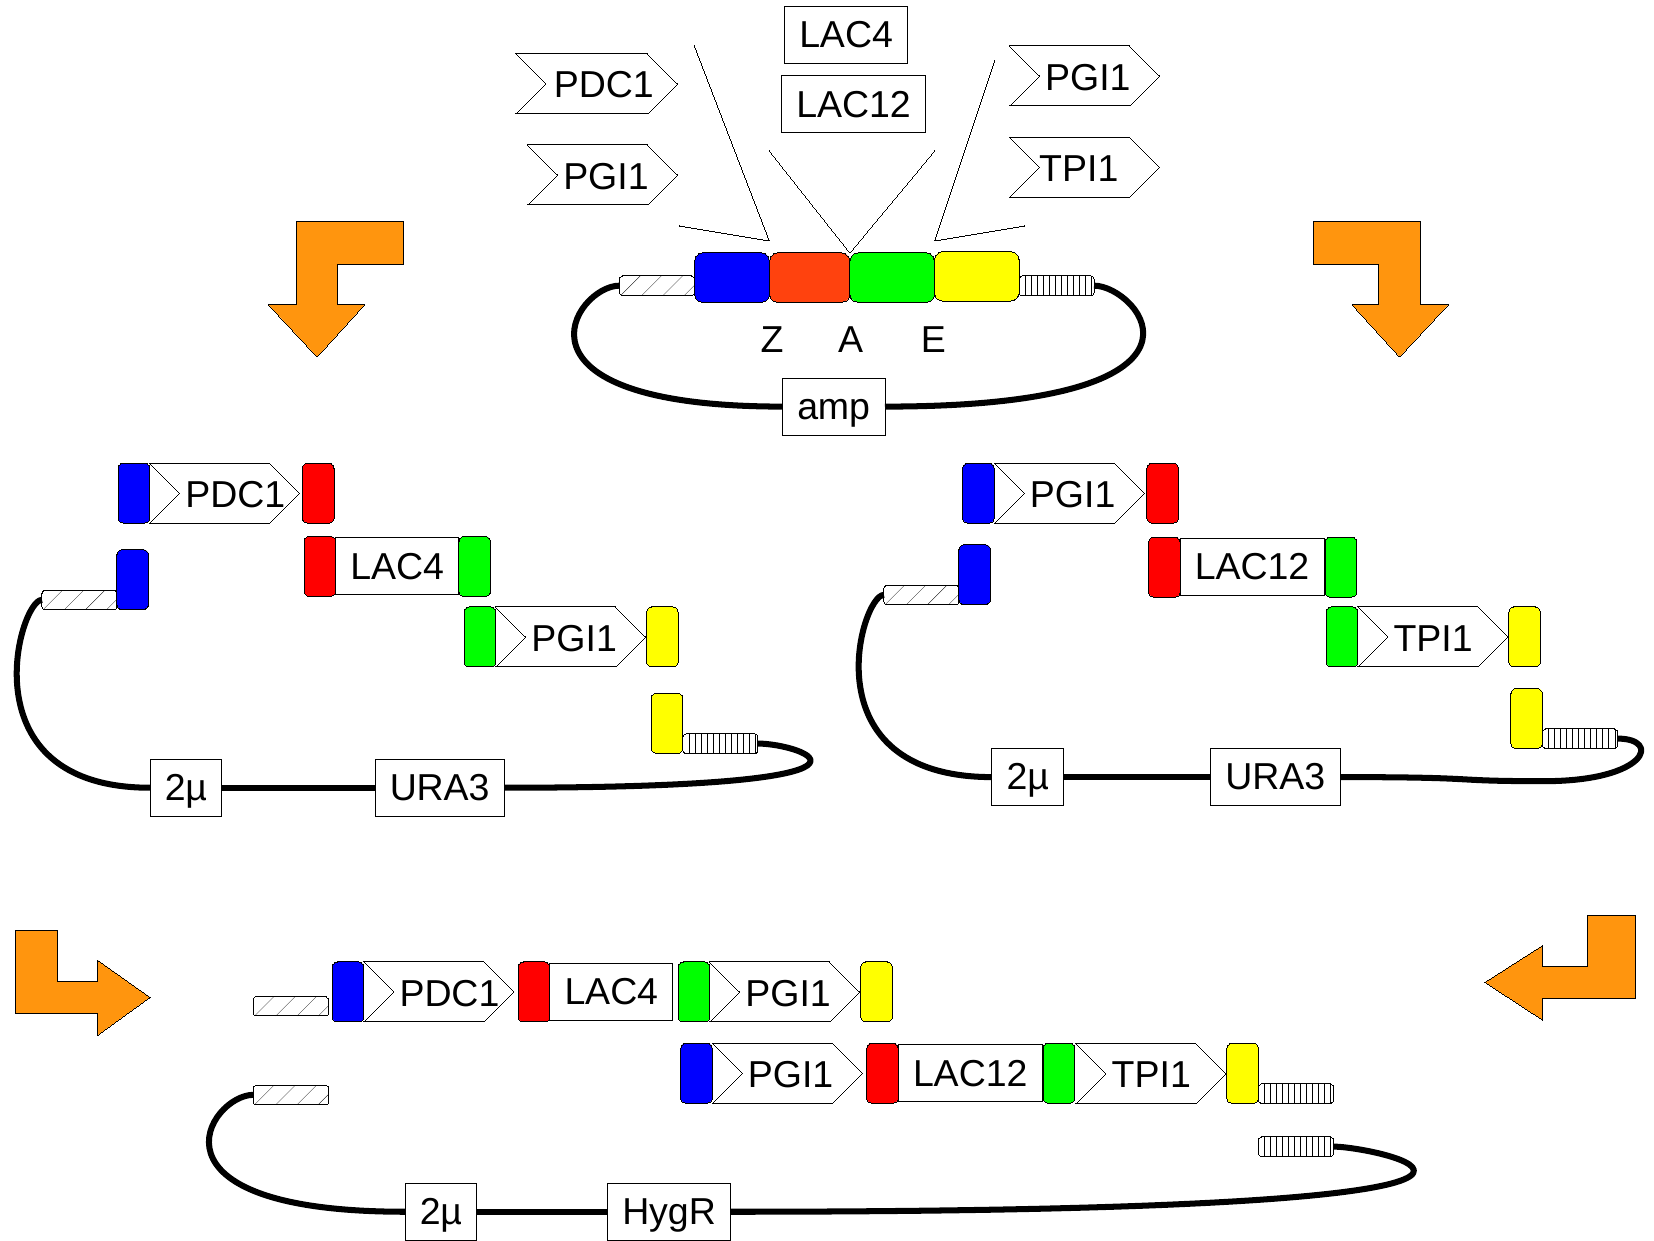

LAC4
PGI1
PDC1
LAC12
TPI1
PGI1
Z
A
E
amp
PDC1
PGI1
LAC4
LAC12
PGI1
TPI1
2µ
URA3
2µ
URA3
PGI1
LAC4
PDC1
TPI1
LAC12
PGI1
2µ
HygR